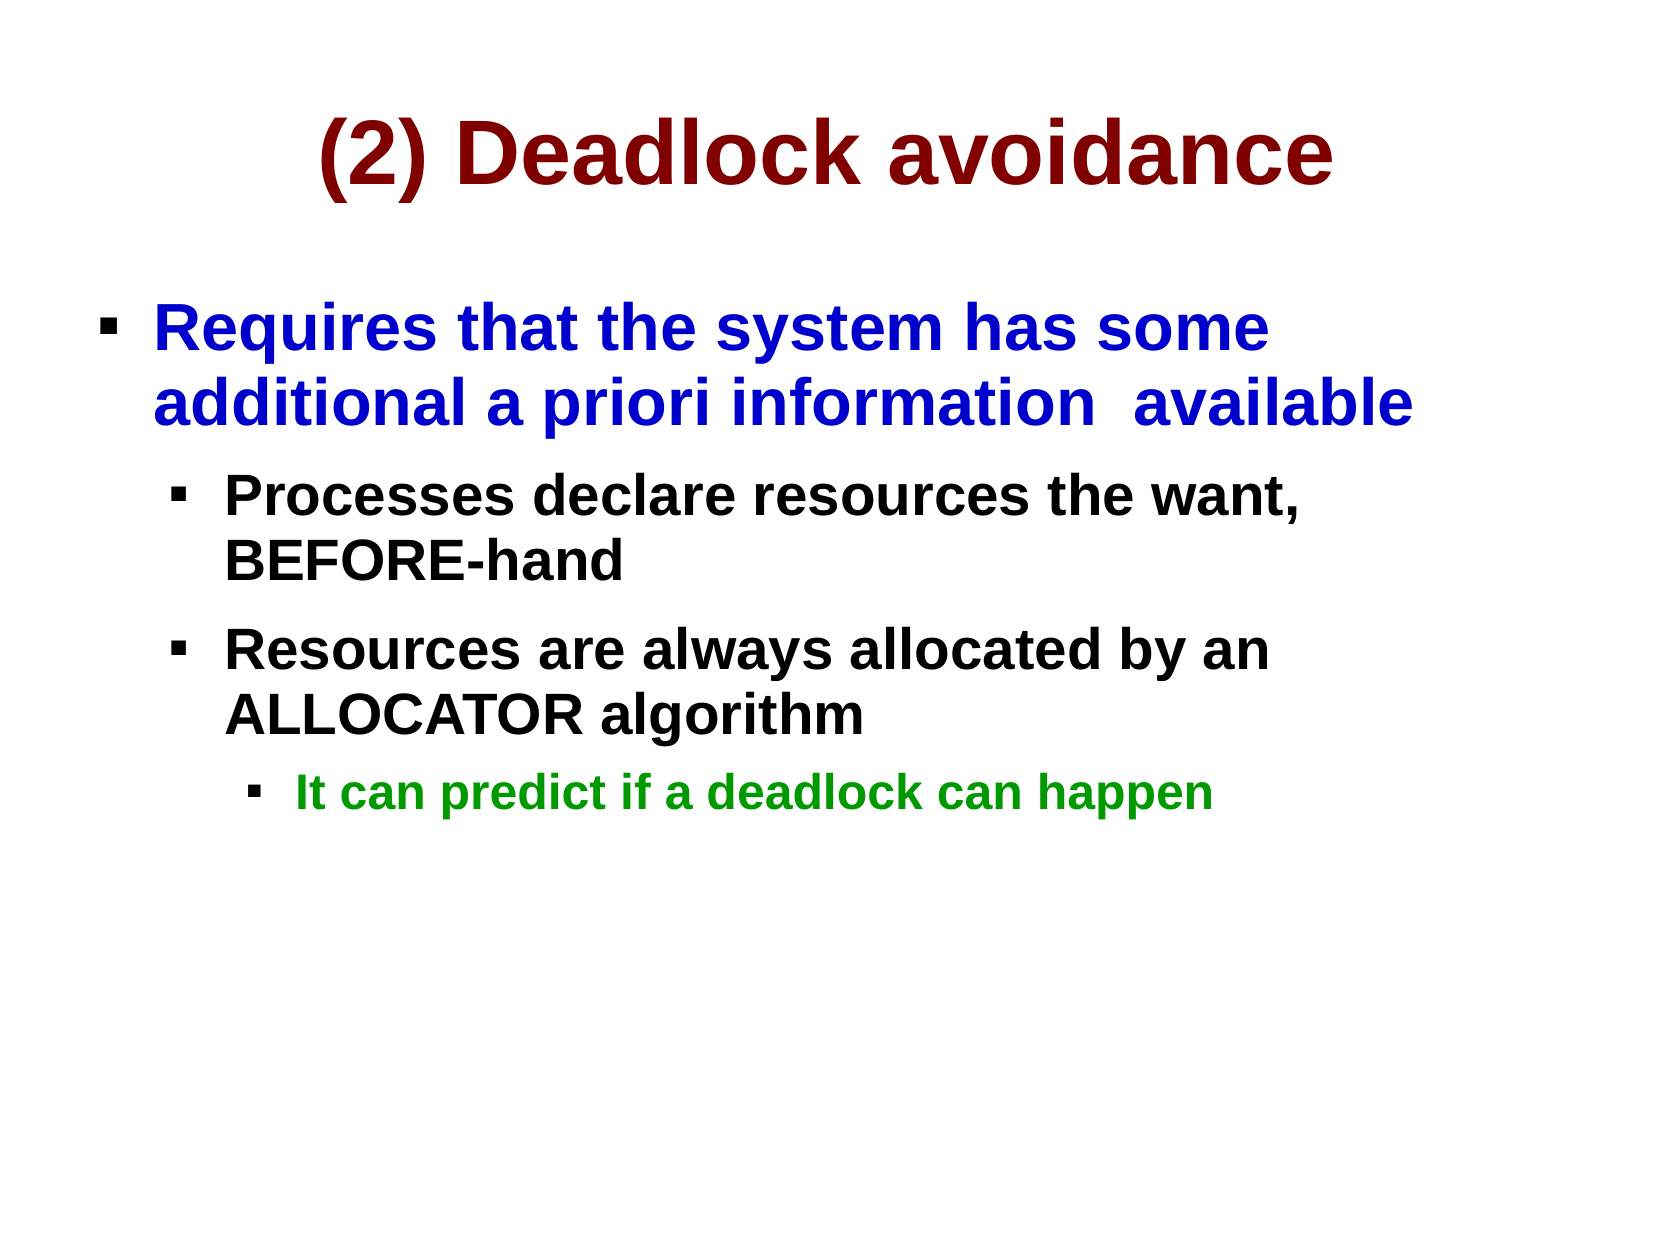

# (2) Deadlock avoidance
Requires that the system has some additional a priori information available
Processes declare resources the want, BEFORE-hand
Resources are always allocated by an ALLOCATOR algorithm
It can predict if a deadlock can happen